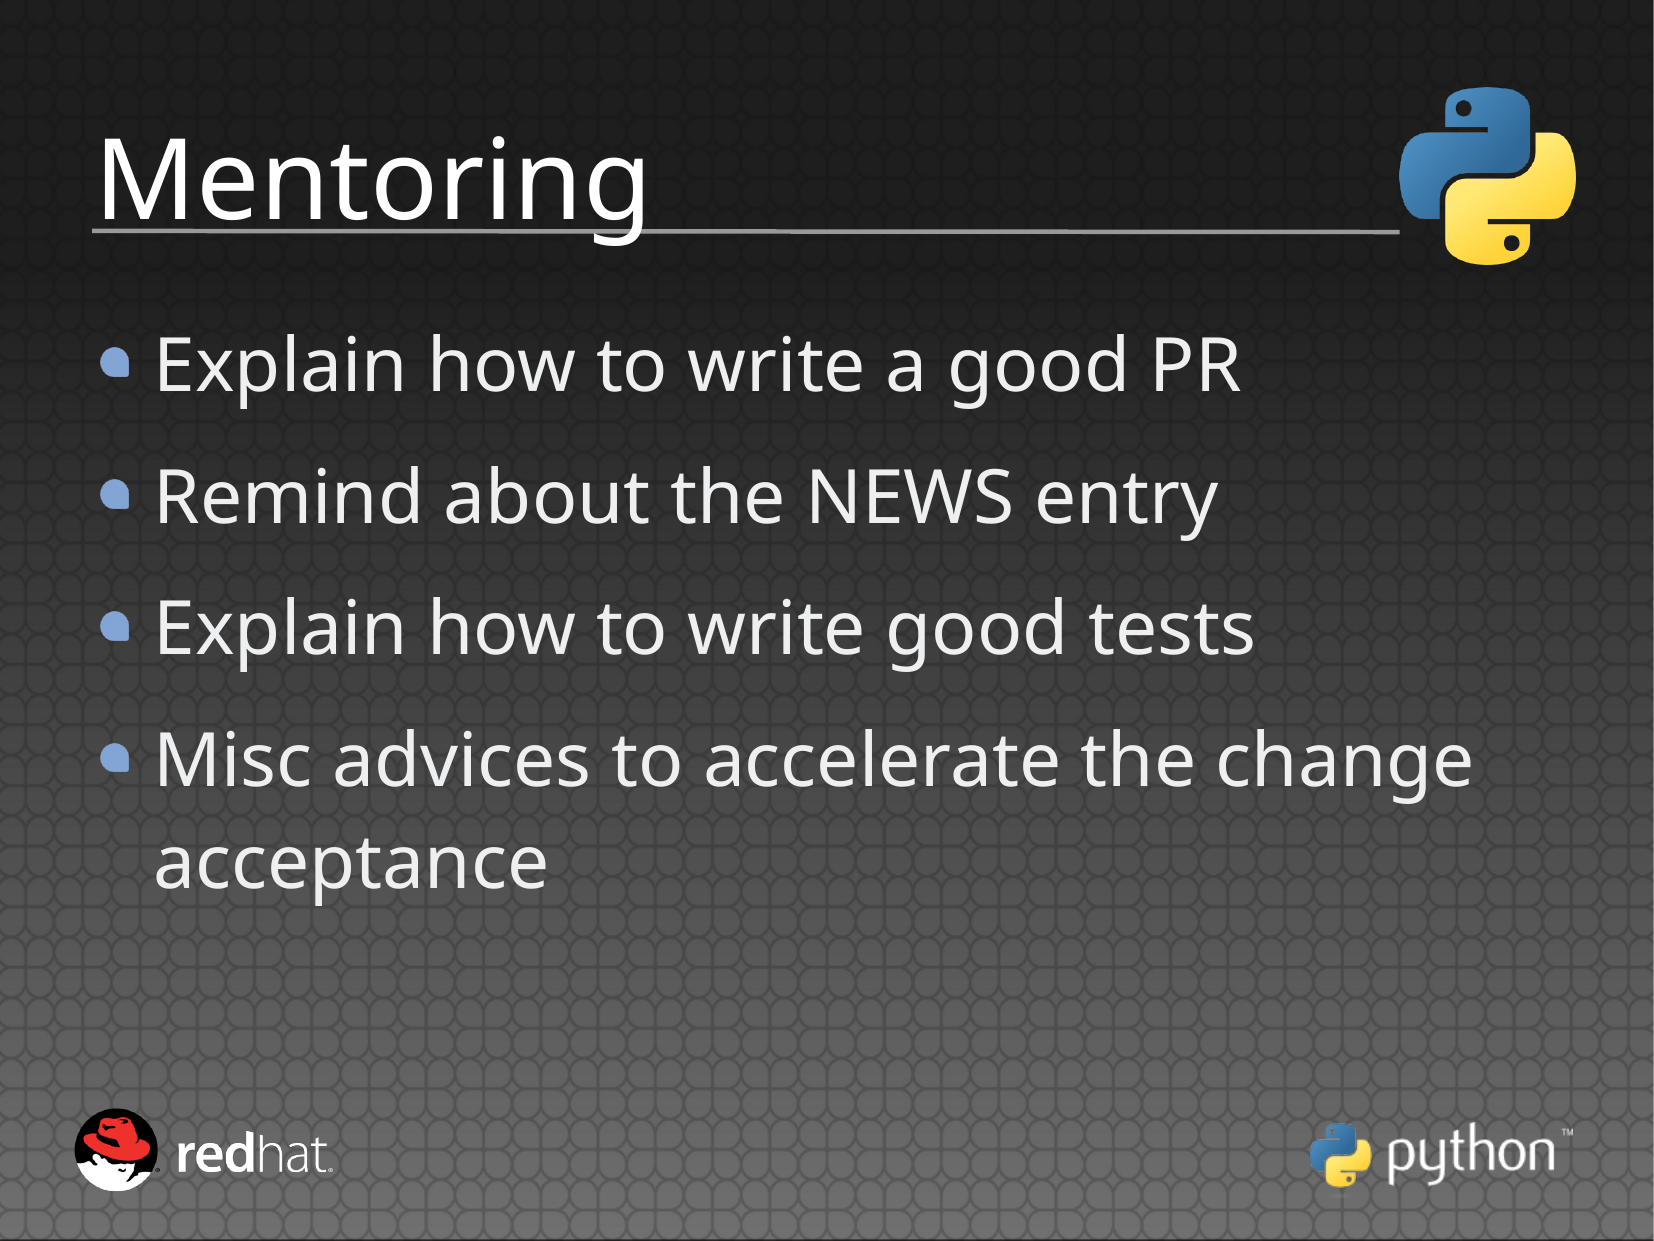

Mentoring
# Explain how to write a good PR
Remind about the NEWS entry
Explain how to write good tests
Misc advices to accelerate the change acceptance